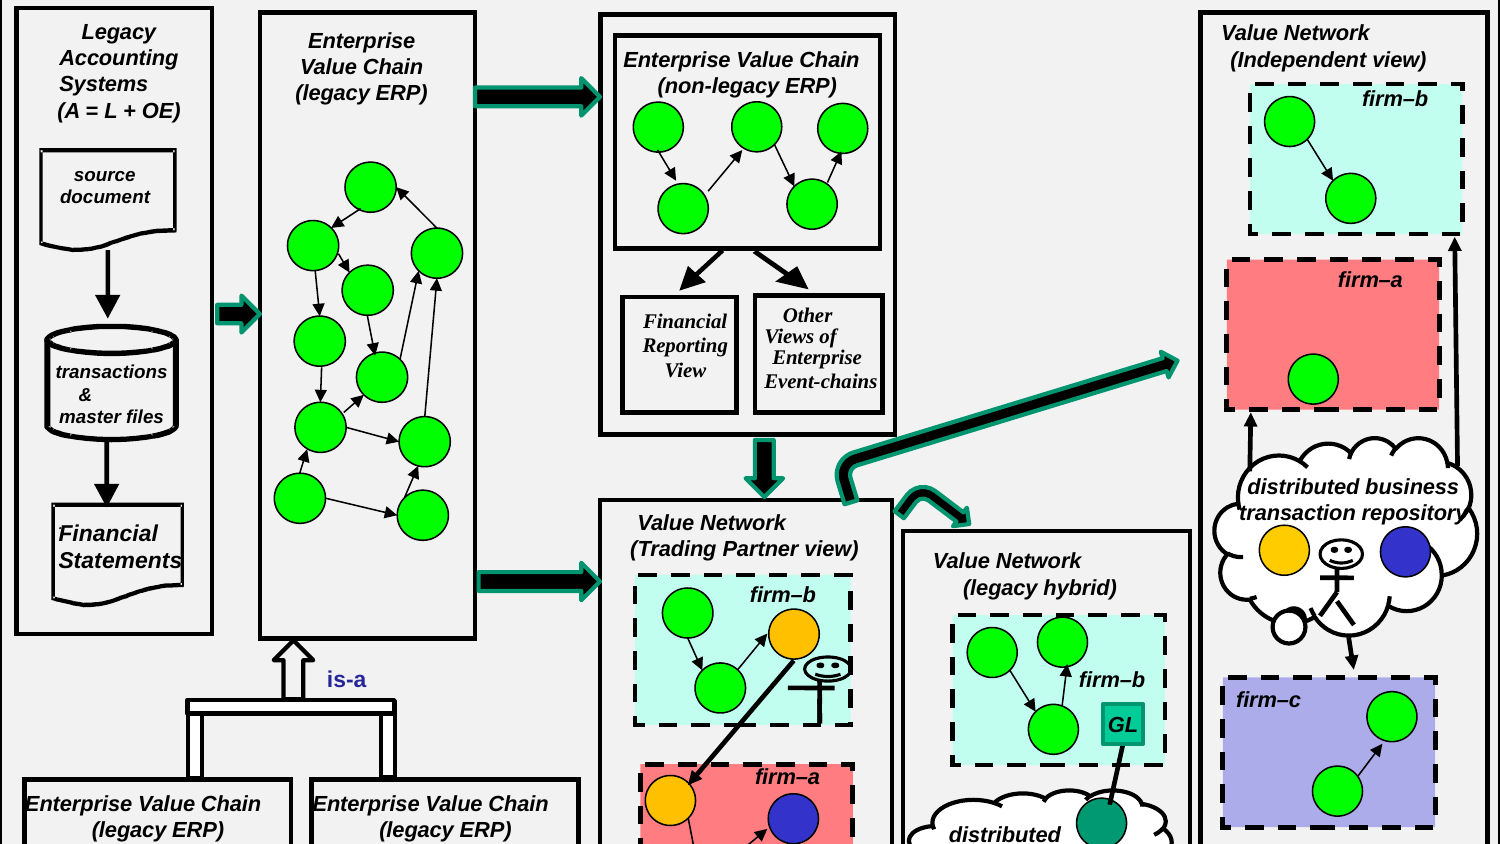

Legacy Accounting Systems (A = L + OE)
source document
transactions & master files
.
Financial Statements
Enterprise Value Chain (legacy ERP)
Value Network (Independent view)
Enterprise Value Chain (non-legacy ERP)
firm–b
firm–a
Other
Financial
Views of
Reporting View
Enterprise
Event-chains
distributed business transaction repository
Value Network (Trading Partner view)
Value Network (legacy hybrid)
firm–b
is-a
firm–b
firm–c
GL
firm–a
Enterprise Value Chain (legacy ERP)
On-premise
Enterprise Value Chain (legacy ERP)
Cloud-based
distributed ledger
Figure 1 – Enterprise System Evolution (Source: adapted from David et al. 2003)
firm–c
GL
firm–a